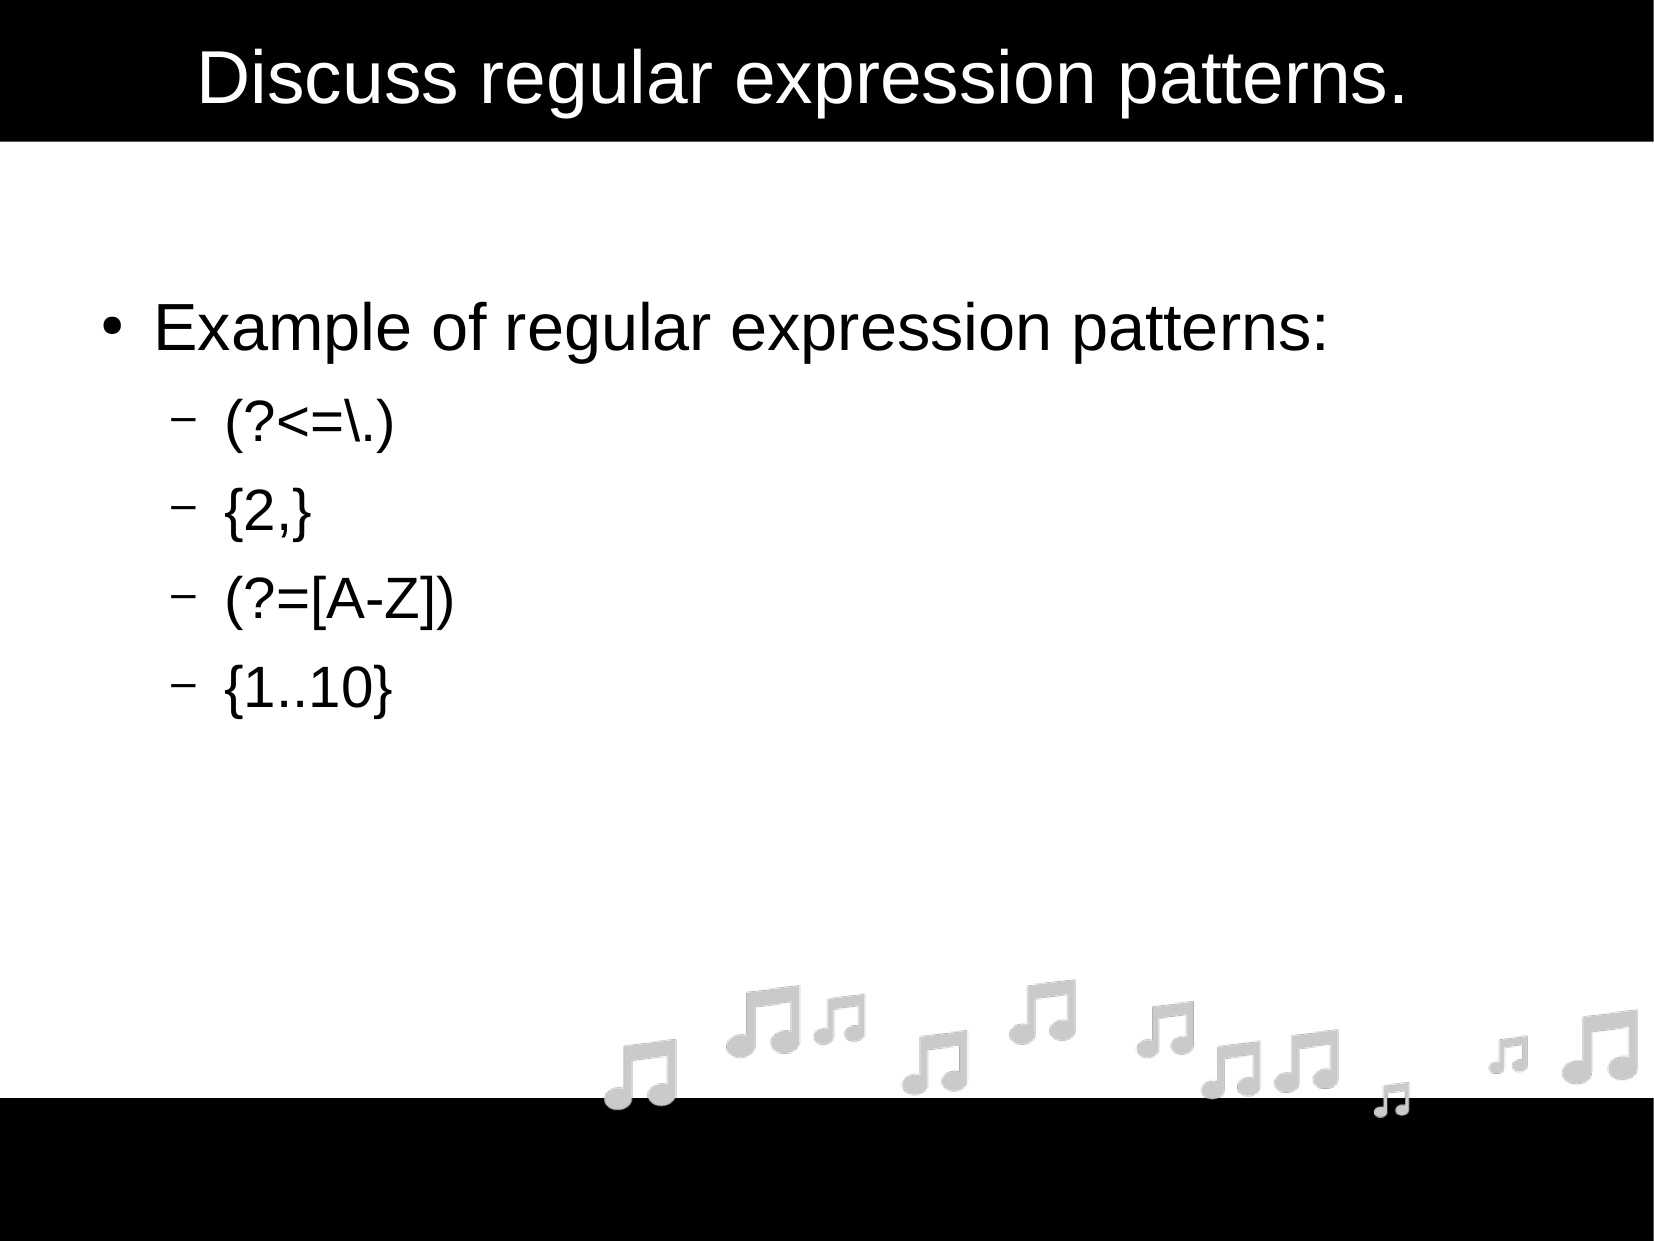

# Discuss regular expression patterns.
Example of regular expression patterns:
(?<=\.)
{2,}
(?=[A-Z])
{1..10}